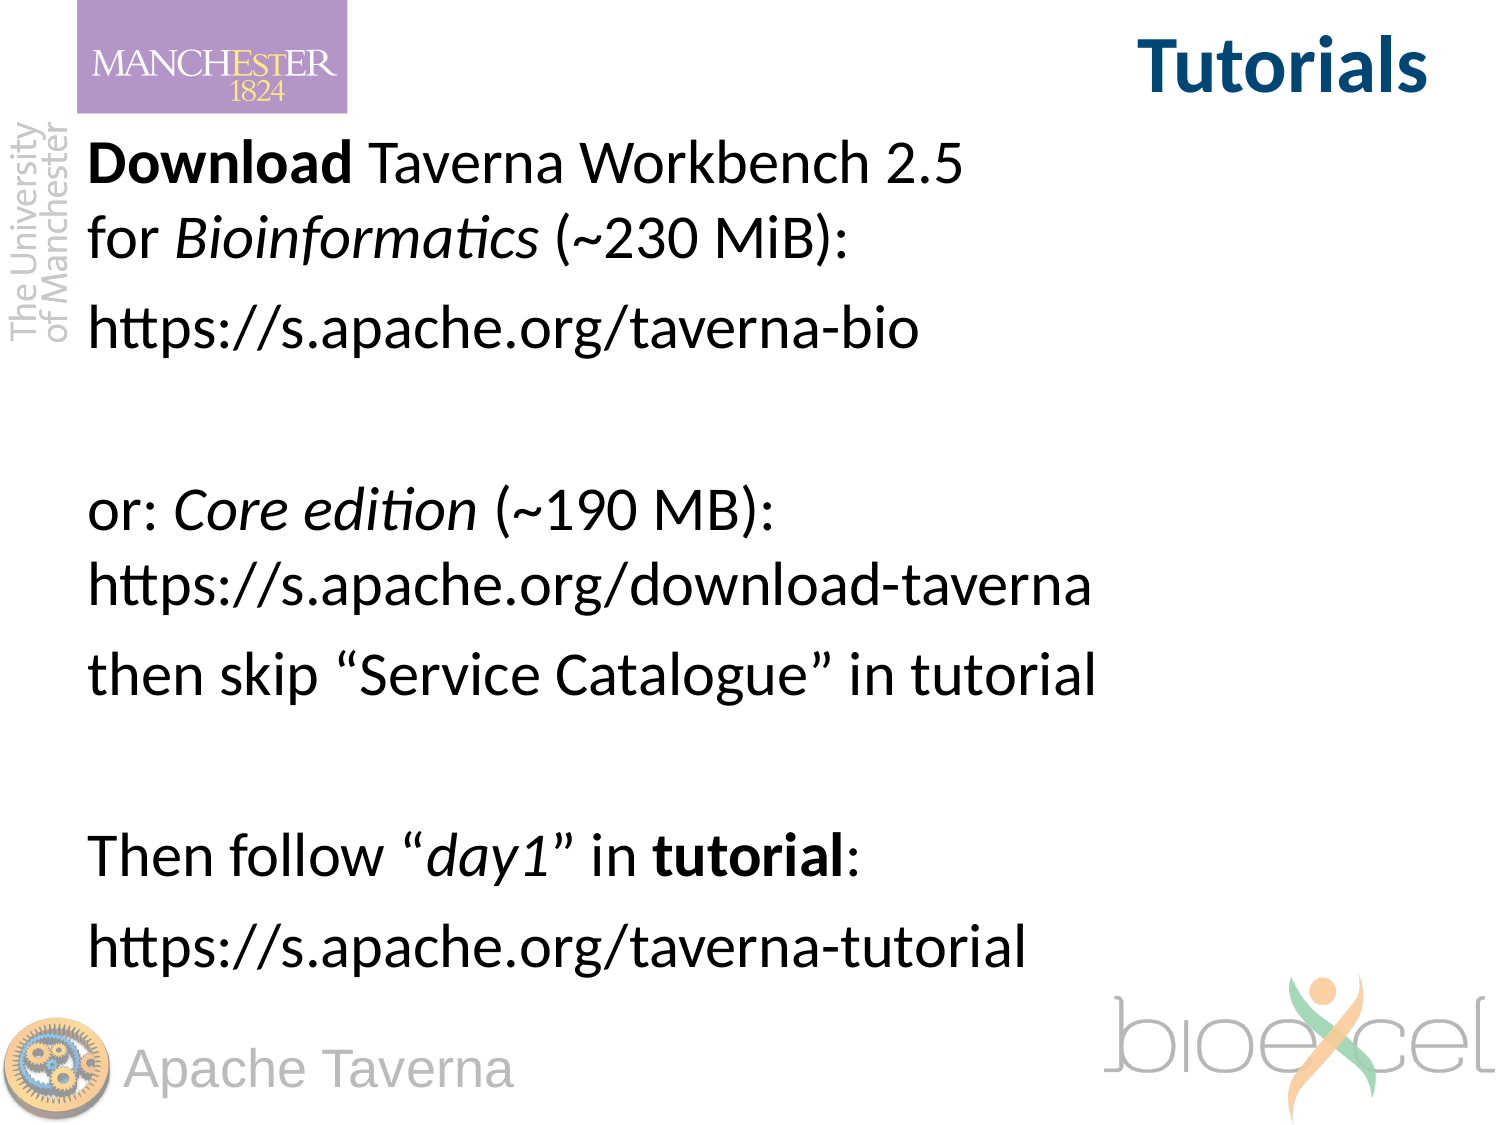

Tutorials
Download Taverna Workbench 2.5
for Bioinformatics (~230 MiB):
https://s.apache.org/taverna-bio
or: Core edition (~190 MB): https://s.apache.org/download-taverna
then skip “Service Catalogue” in tutorial
Then follow “day1” in tutorial:
https://s.apache.org/taverna-tutorial